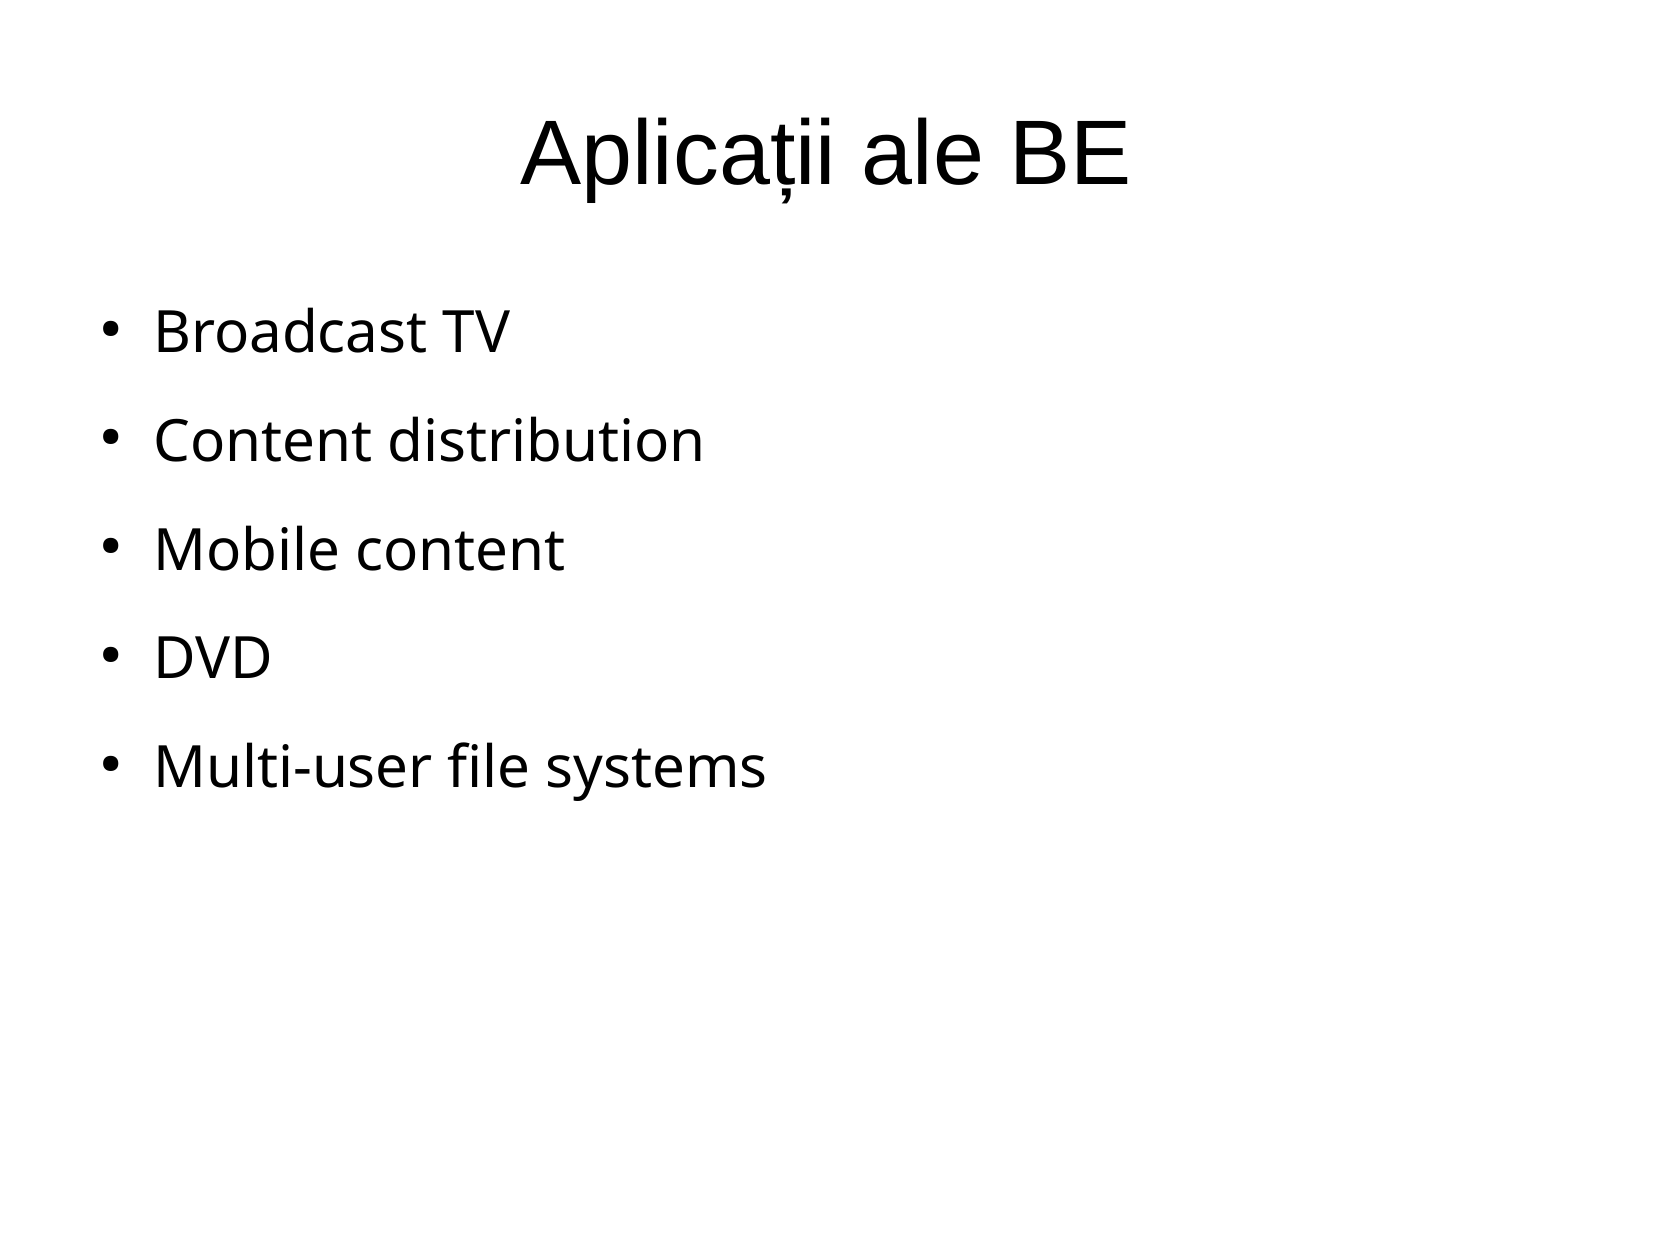

# Aplicații ale BE
Broadcast TV
Content distribution
Mobile content
DVD
Multi-user file systems